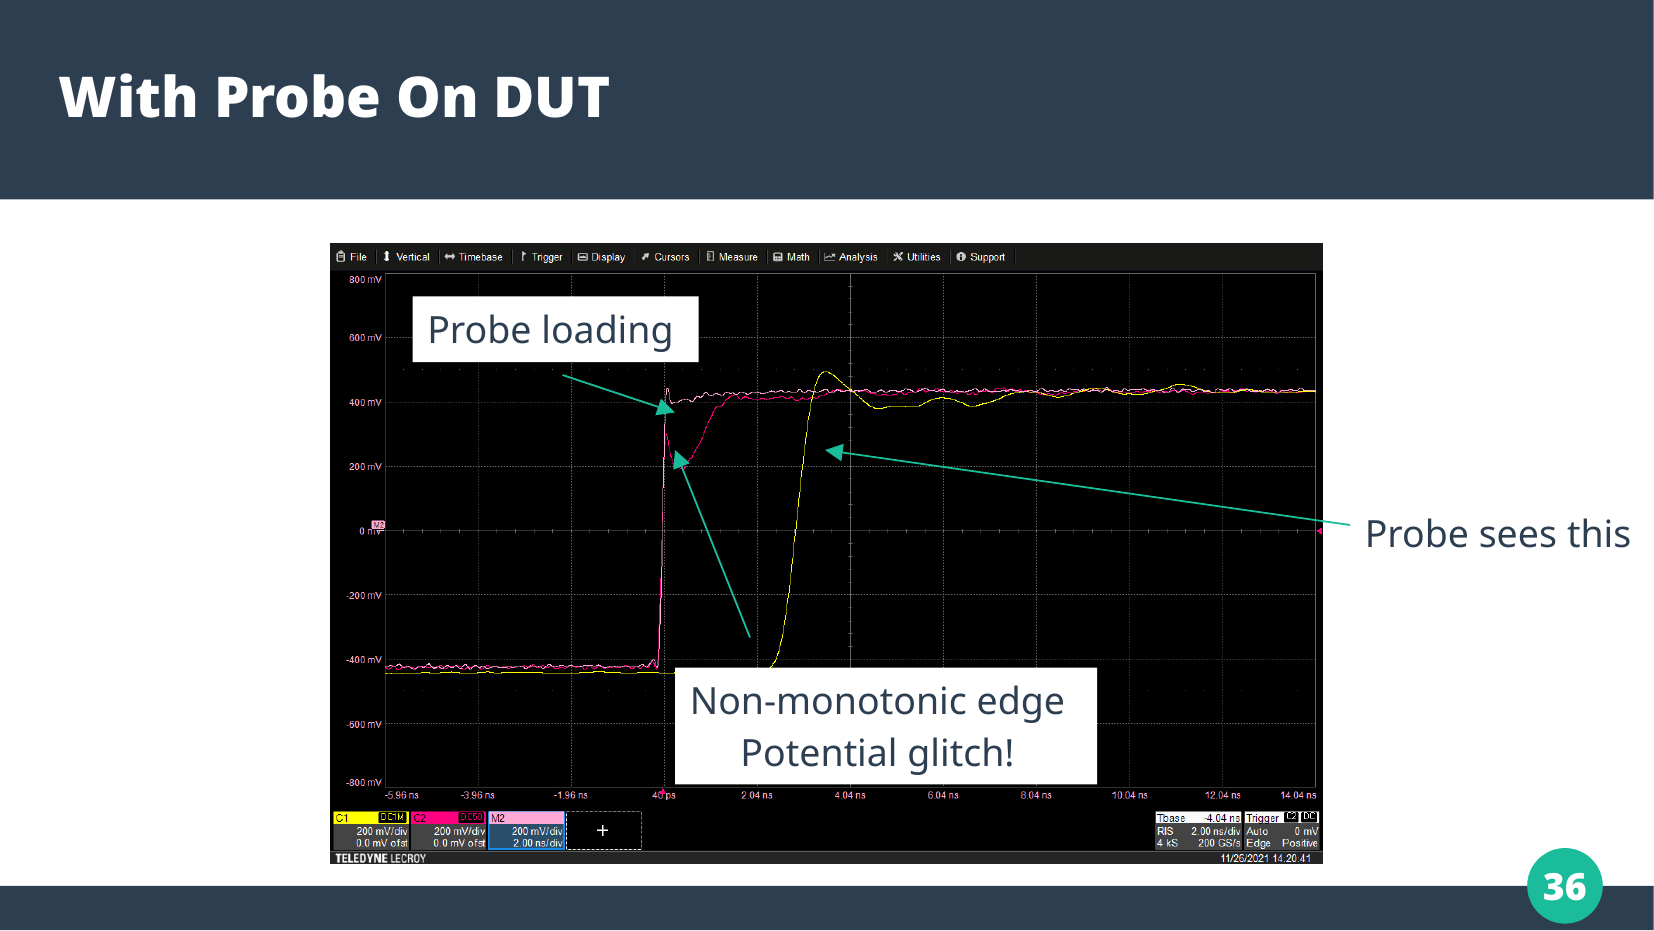

# With Probe On DUT
Probe loading
Probe sees this
Non-monotonic edge
Potential glitch!